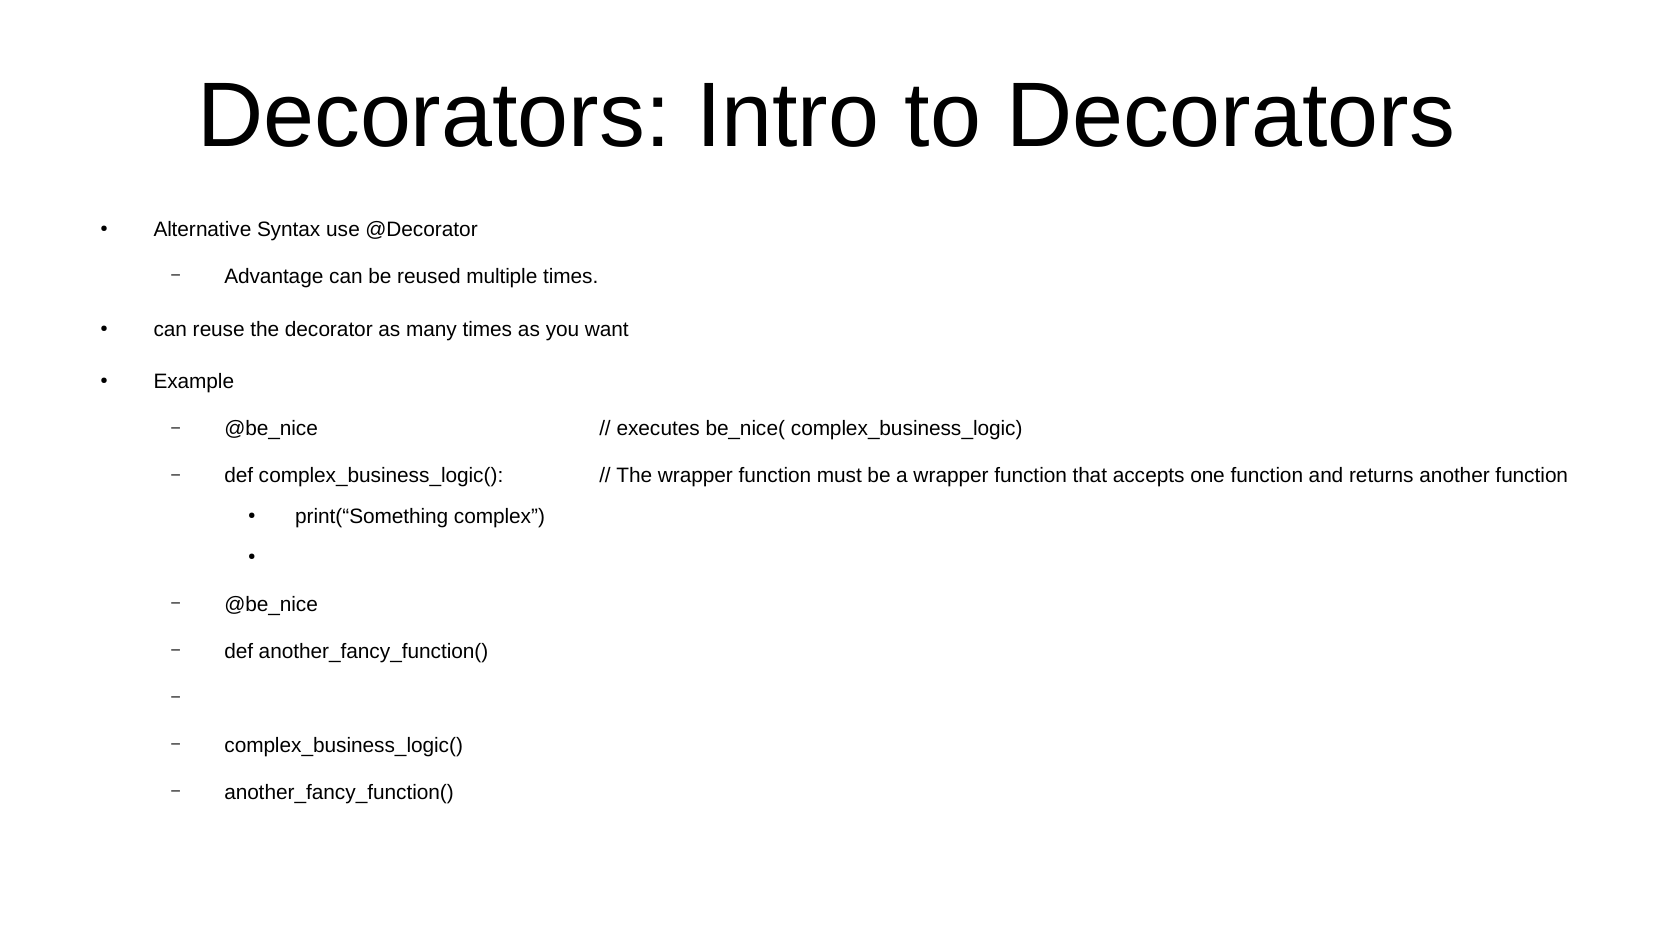

# Decorators: Intro to Decorators
Alternative Syntax use @Decorator
Advantage can be reused multiple times.
can reuse the decorator as many times as you want
Example
@be_nice				// executes be_nice( complex_business_logic)
def complex_business_logic():		// The wrapper function must be a wrapper function that accepts one function and returns another function
print(“Something complex”)
@be_nice
def another_fancy_function()
complex_business_logic()
another_fancy_function()